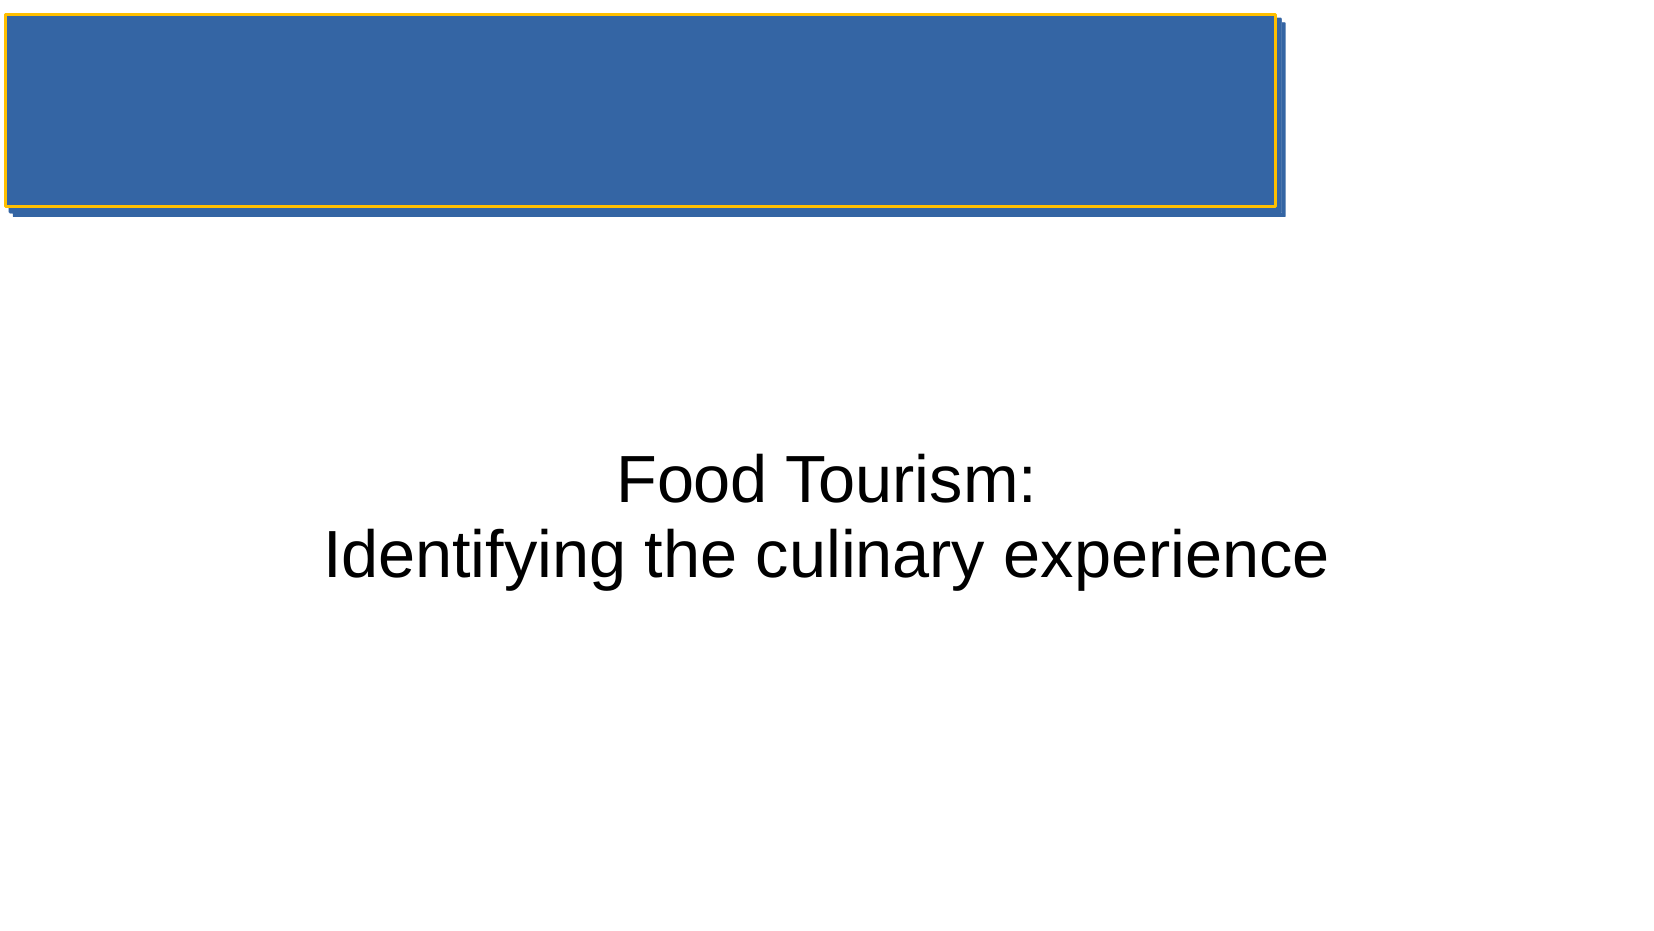

# Food Tourism:
Identifying the culinary experience